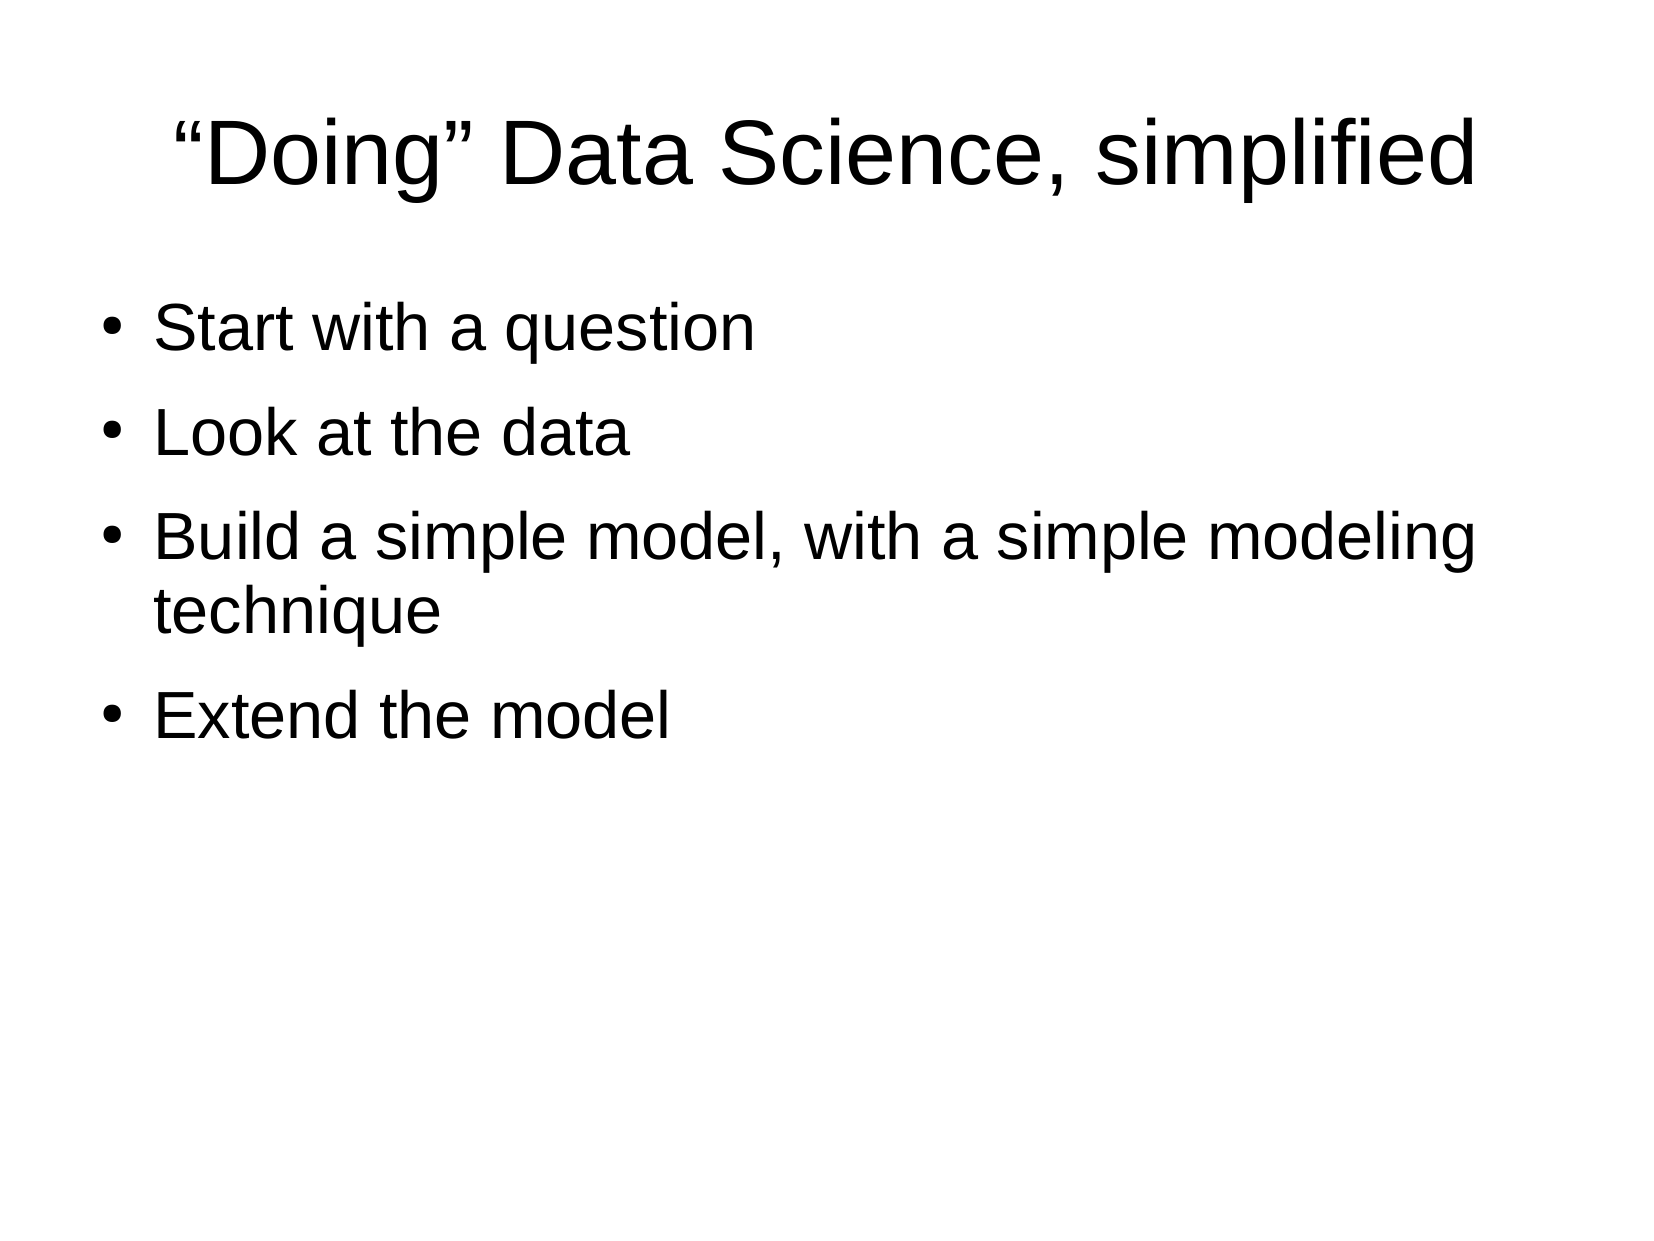

# “Doing” Data Science, simplified
Start with a question
Look at the data
Build a simple model, with a simple modeling technique
Extend the model